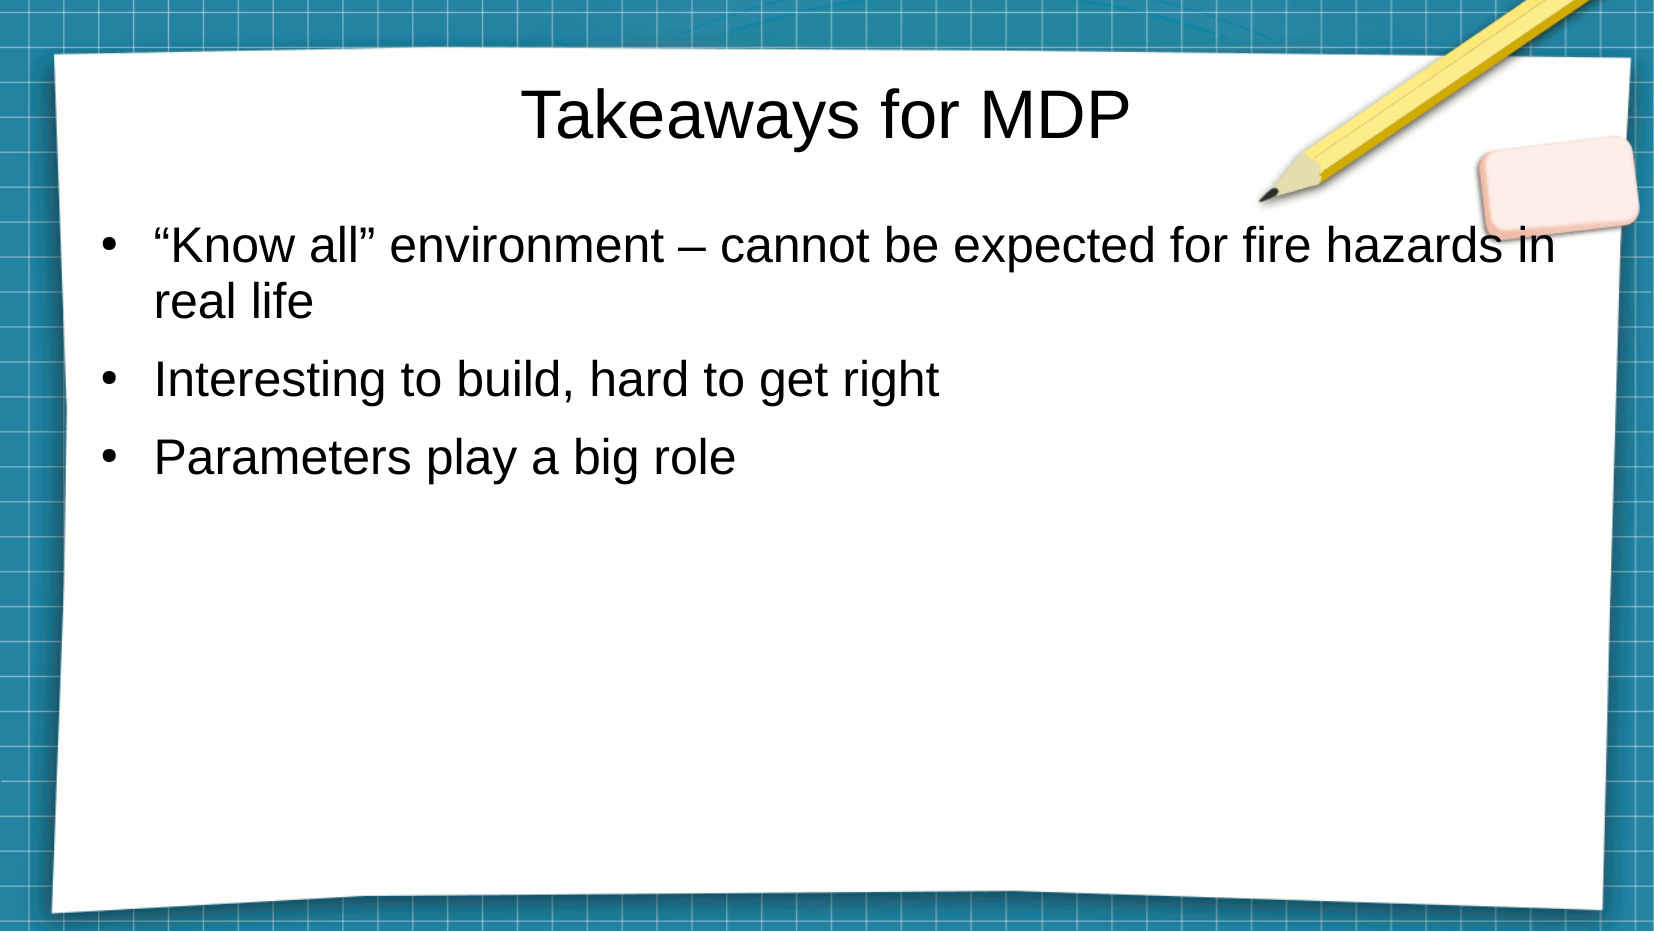

# Takeaways for MDP
“Know all” environment – cannot be expected for fire hazards in real life
Interesting to build, hard to get right
Parameters play a big role